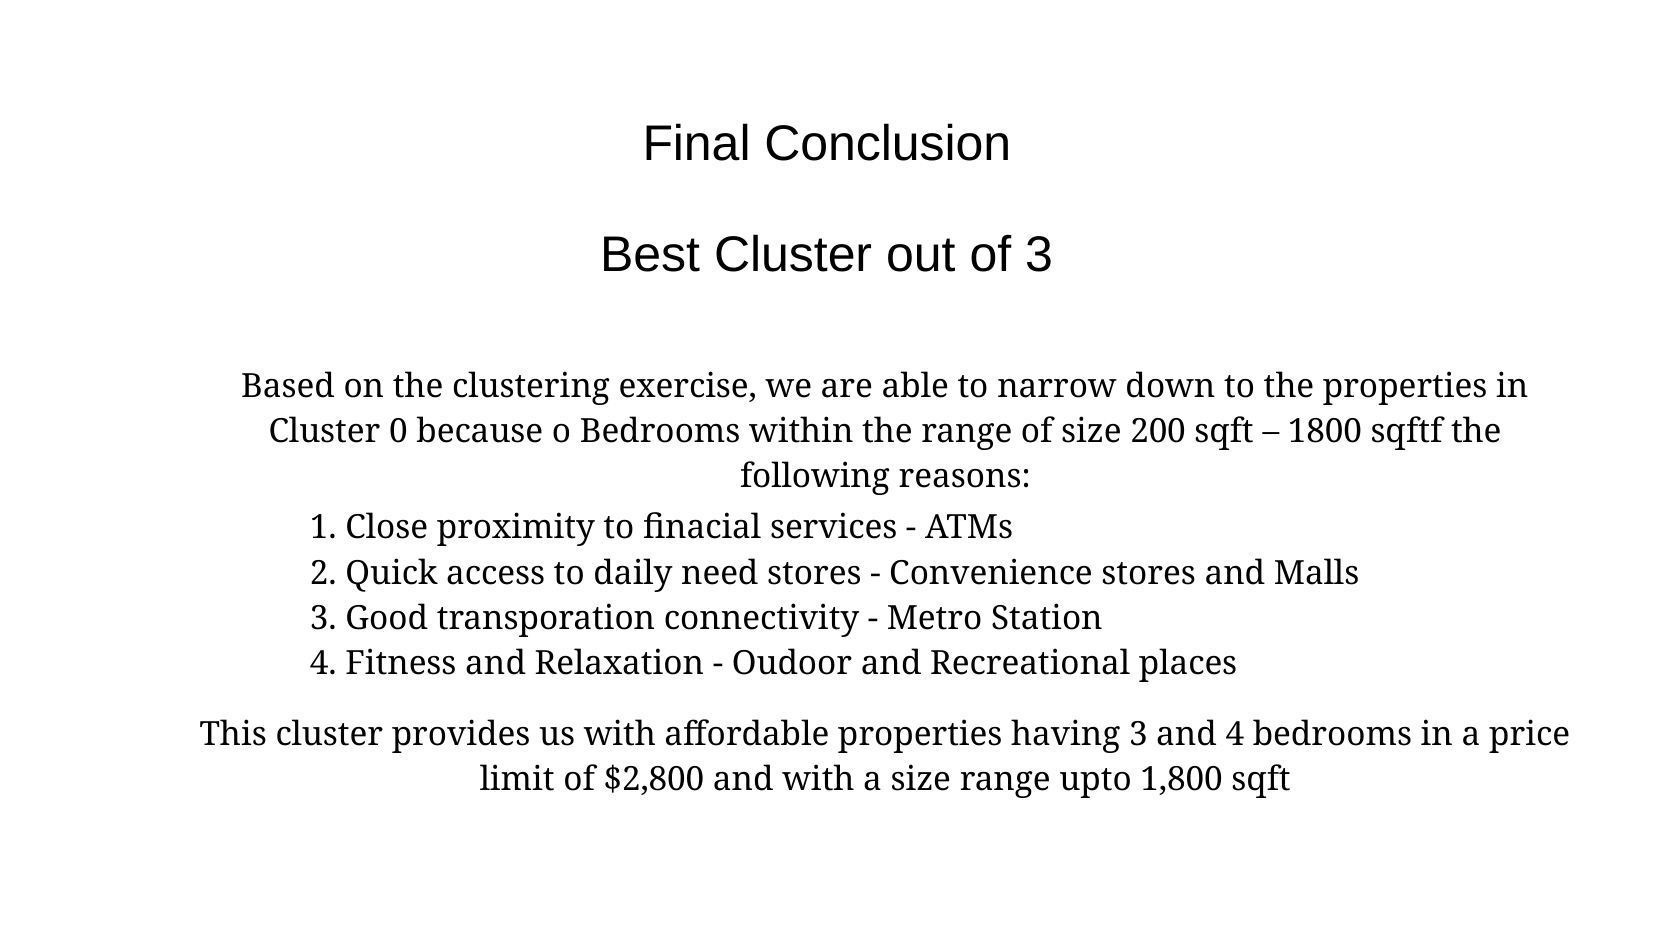

# Final Conclusion Best Cluster out of 3
Based on the clustering exercise, we are able to narrow down to the properties in Cluster 0 because o Bedrooms within the range of size 200 sqft – 1800 sqftf the following reasons:
1. Close proximity to finacial services - ATMs
2. Quick access to daily need stores - Convenience stores and Malls
3. Good transporation connectivity - Metro Station
4. Fitness and Relaxation - Oudoor and Recreational places
This cluster provides us with affordable properties having 3 and 4 bedrooms in a price limit of $2,800 and with a size range upto 1,800 sqft